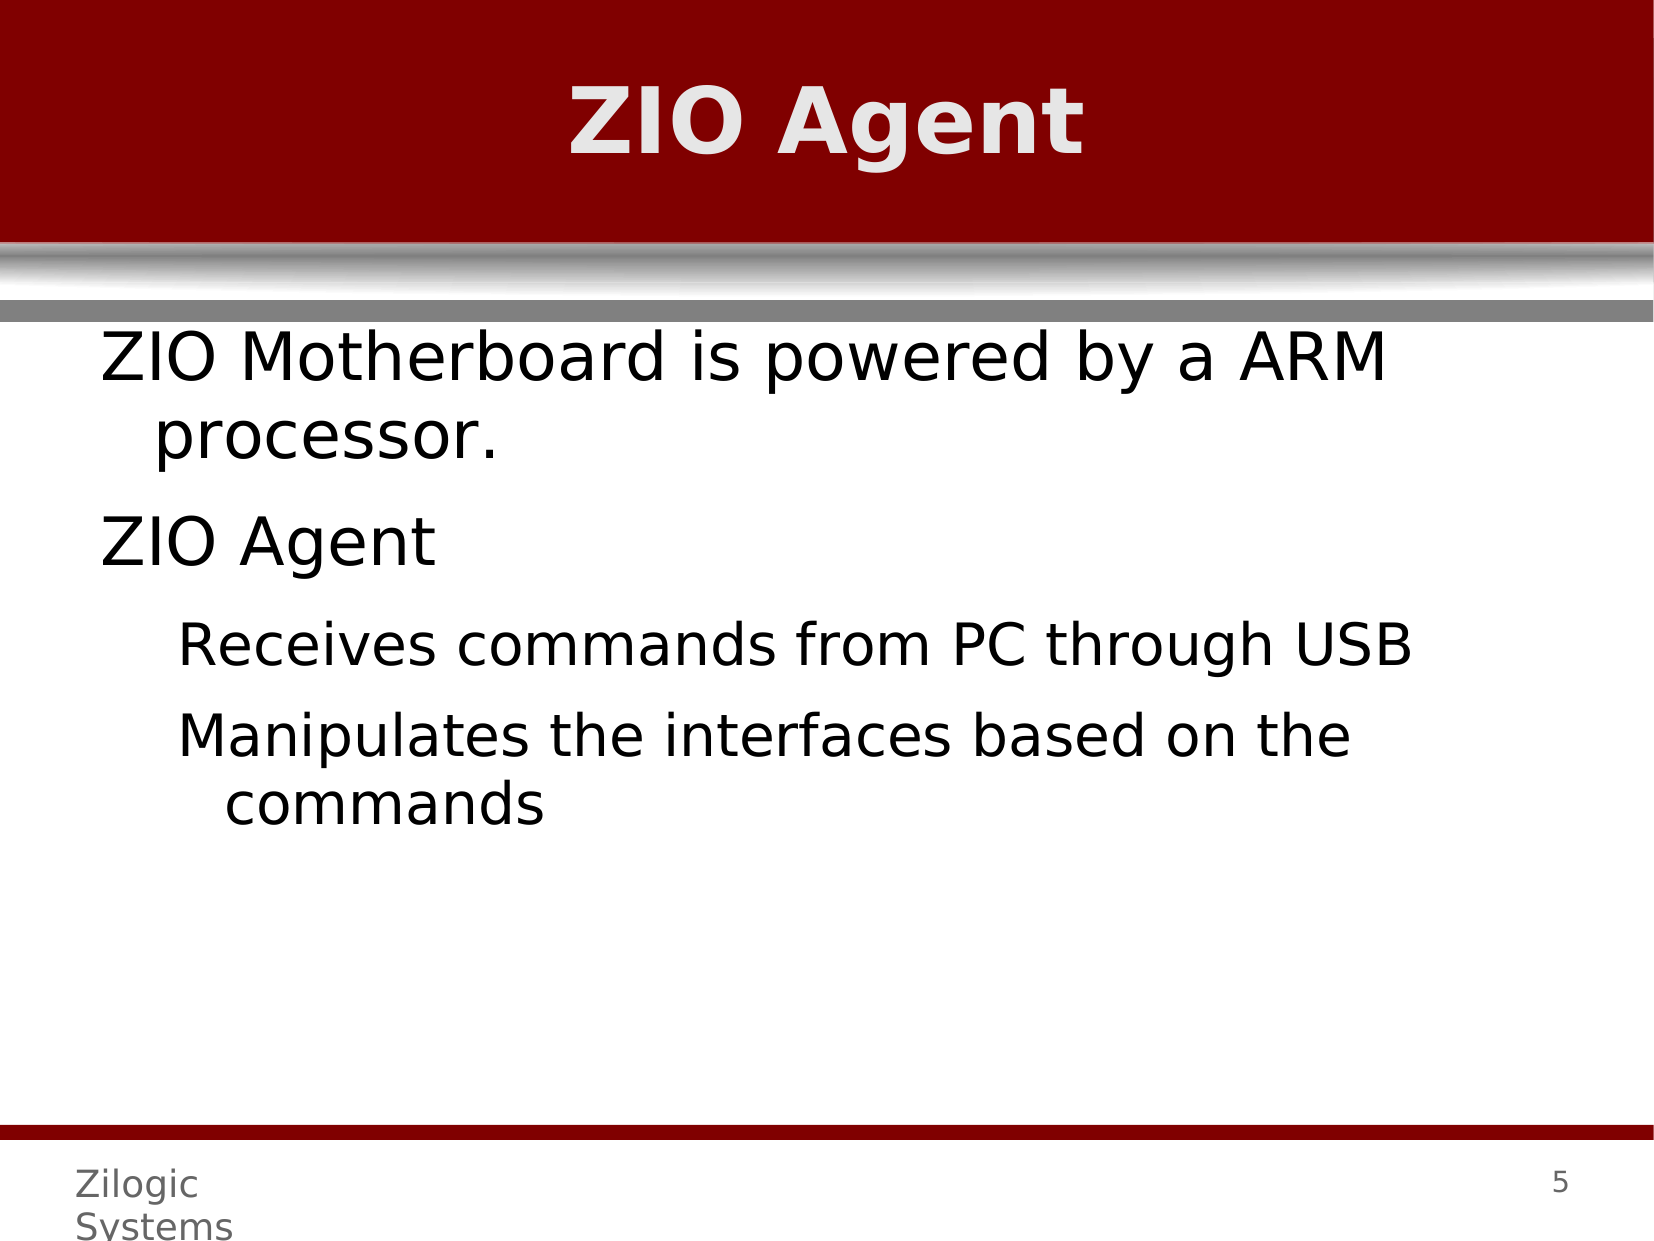

# ZIO Agent
ZIO Motherboard is powered by a ARM processor.
ZIO Agent
Receives commands from PC through USB
Manipulates the interfaces based on the commands
5